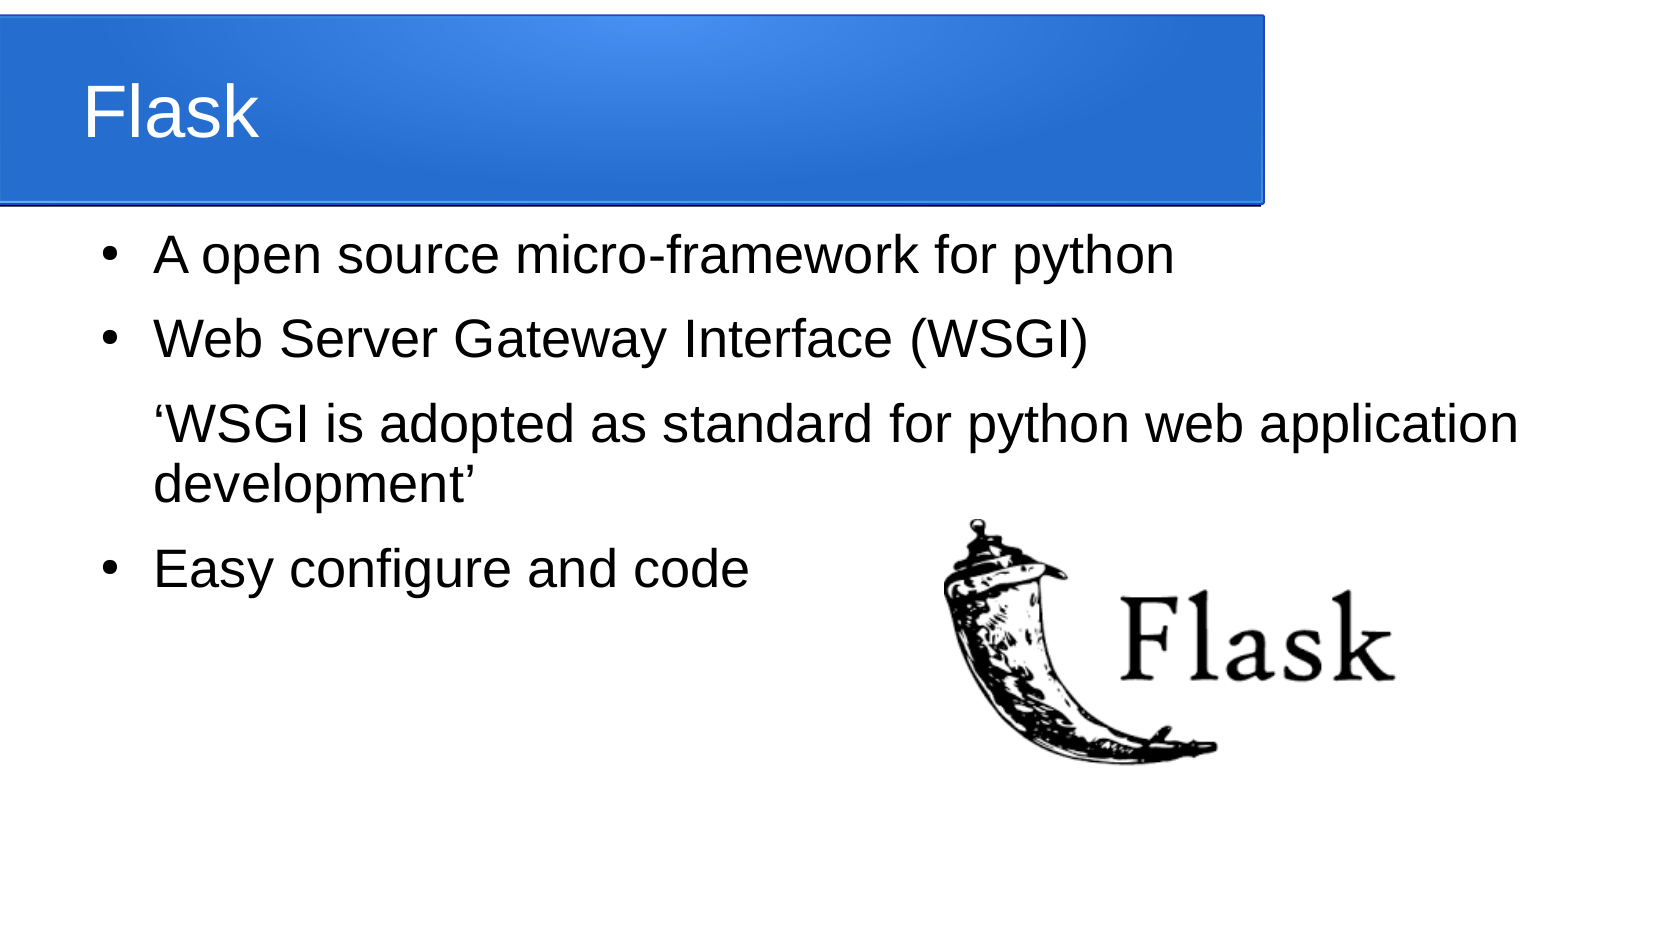

# Flask
A open source micro-framework for python
Web Server Gateway Interface (WSGI)
‘WSGI is adopted as standard for python web application development’
Easy configure and code